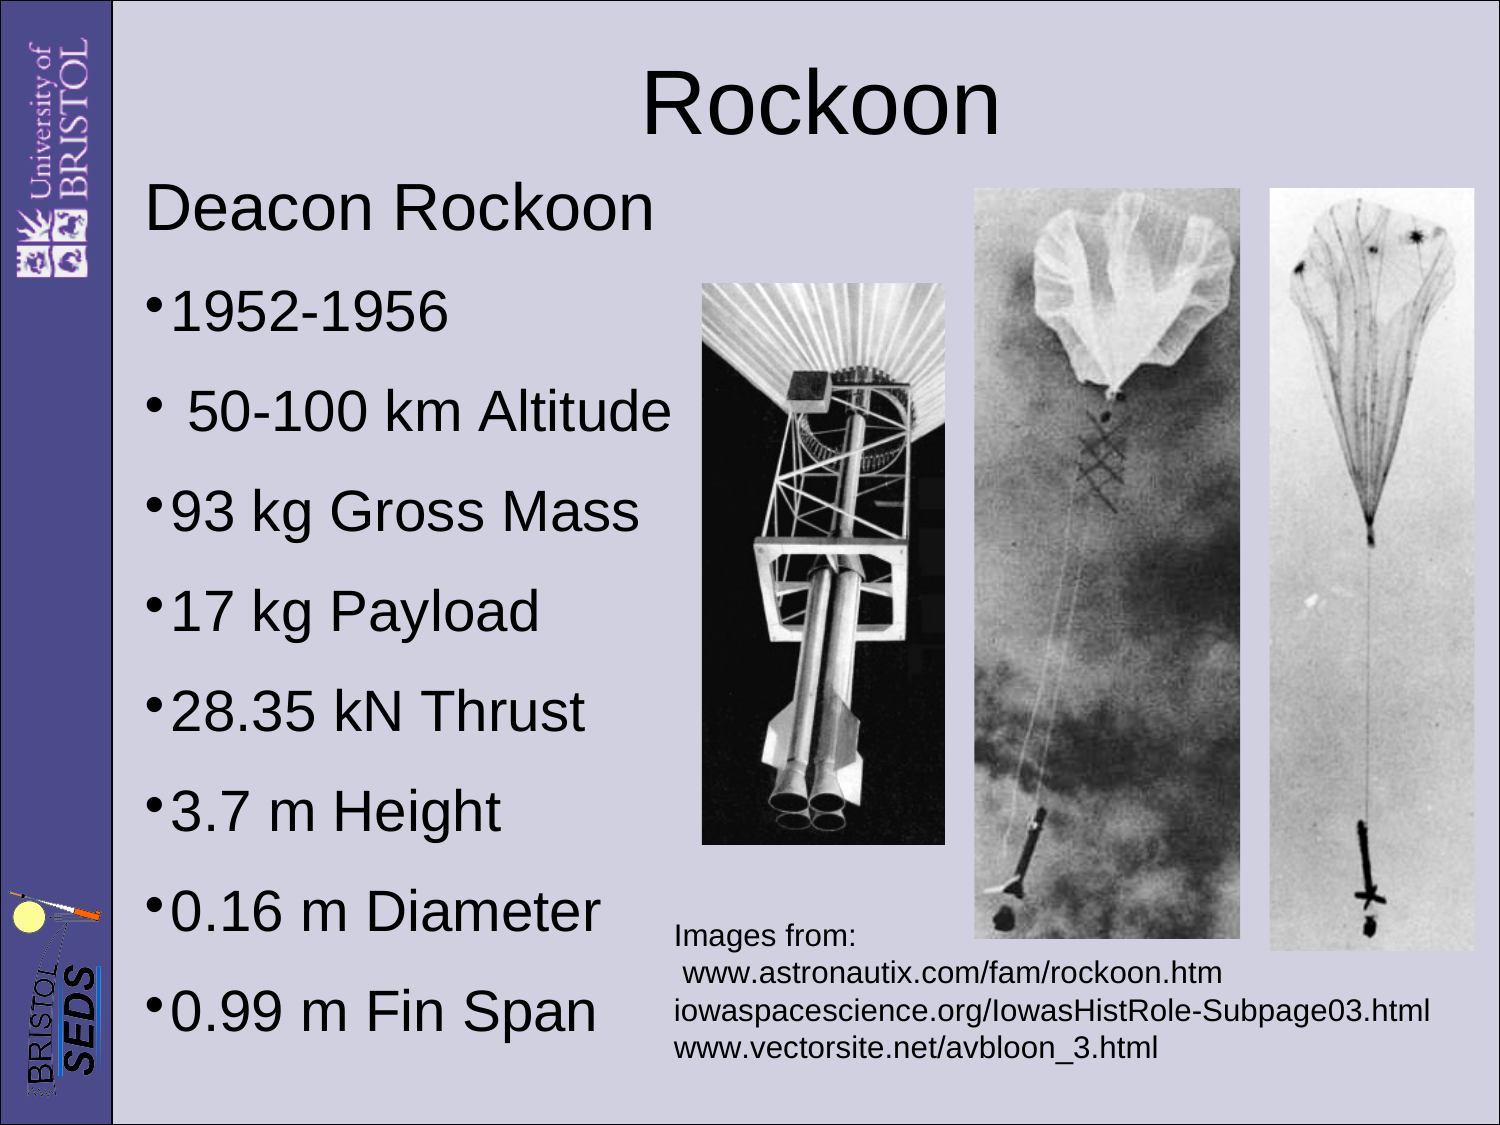

Rockoon
Deacon Rockoon
1952-1956
 50-100 km Altitude
93 kg Gross Mass
17 kg Payload
28.35 kN Thrust
3.7 m Height
0.16 m Diameter
0.99 m Fin Span
Images from:
 www.astronautix.com/fam/rockoon.htm
iowaspacescience.org/IowasHistRole-Subpage03.html
www.vectorsite.net/avbloon_3.html